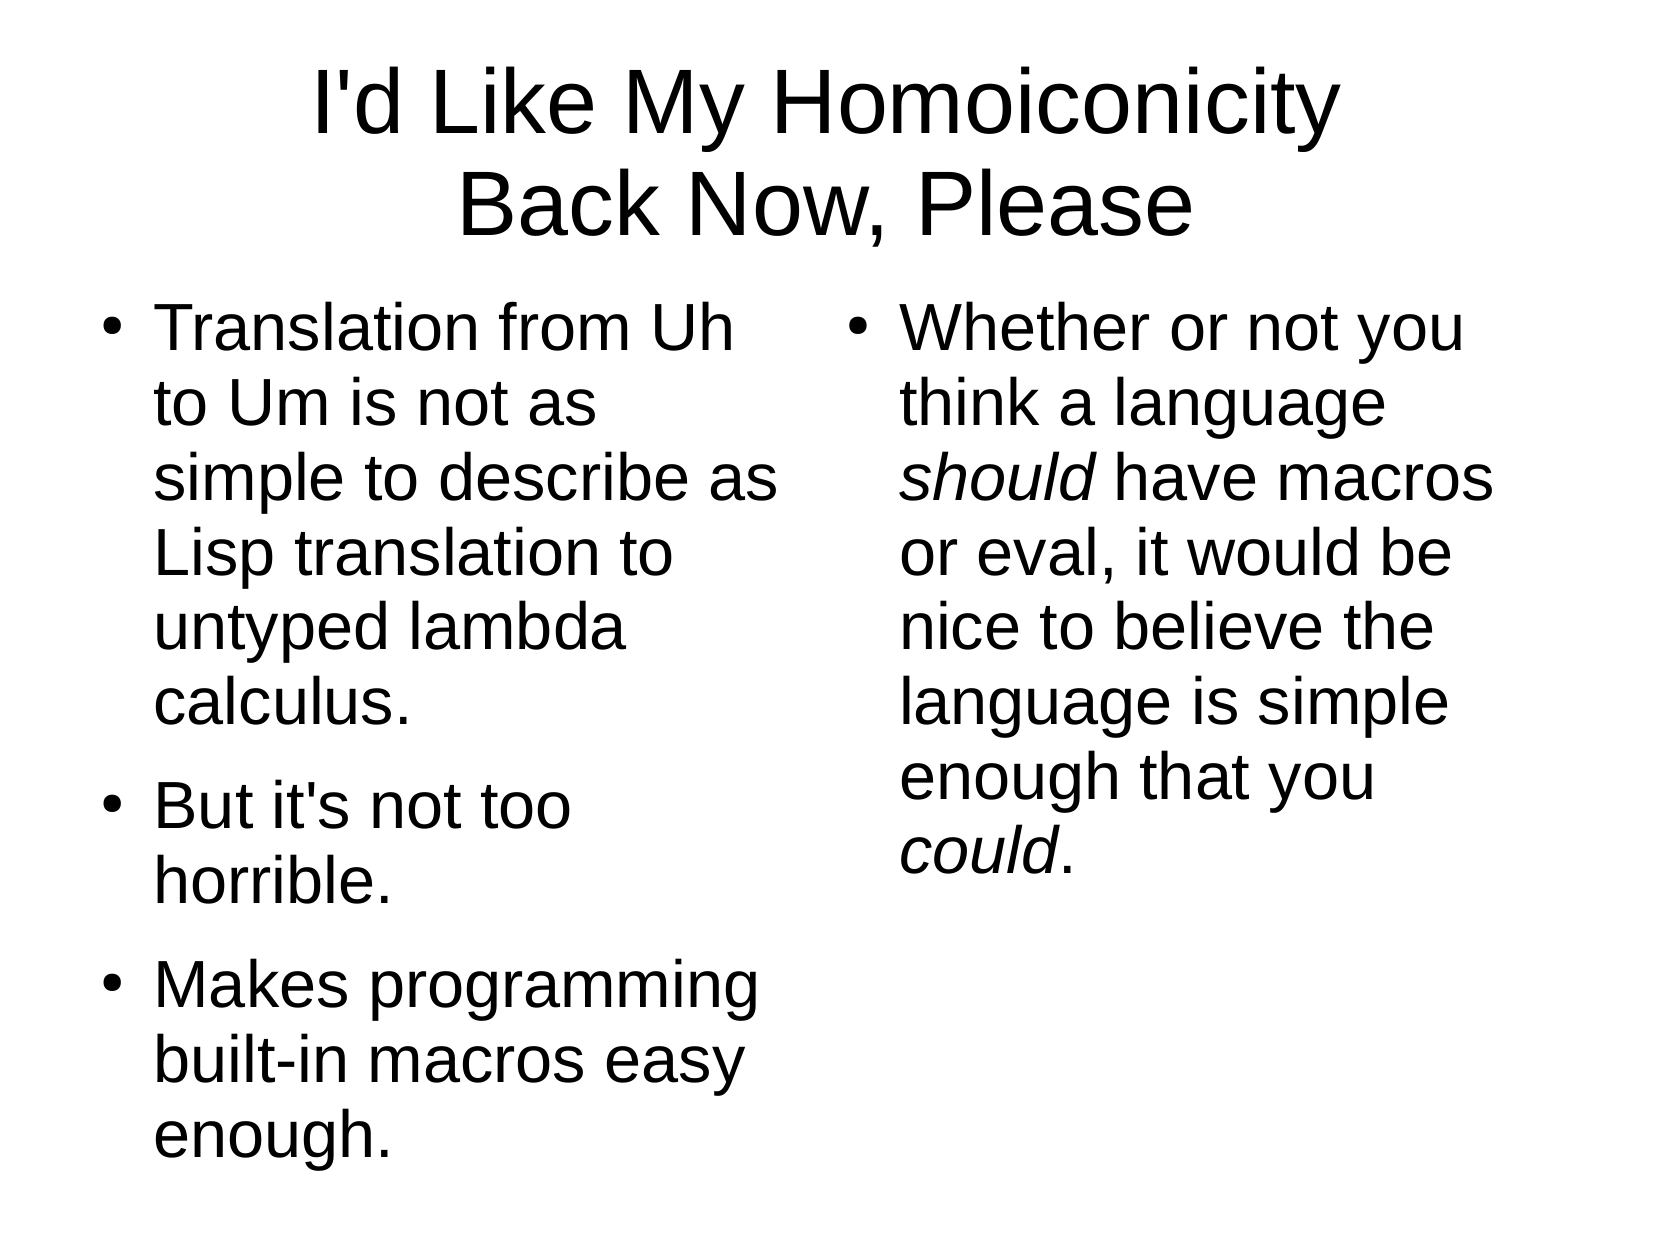

# I'd Like My Homoiconicity Back Now, Please
Translation from Uh to Um is not as simple to describe as Lisp translation to untyped lambda calculus.
But it's not too horrible.
Makes programming built-in macros easy enough.
Whether or not you think a language should have macros or eval, it would be nice to believe the language is simple enough that you could.